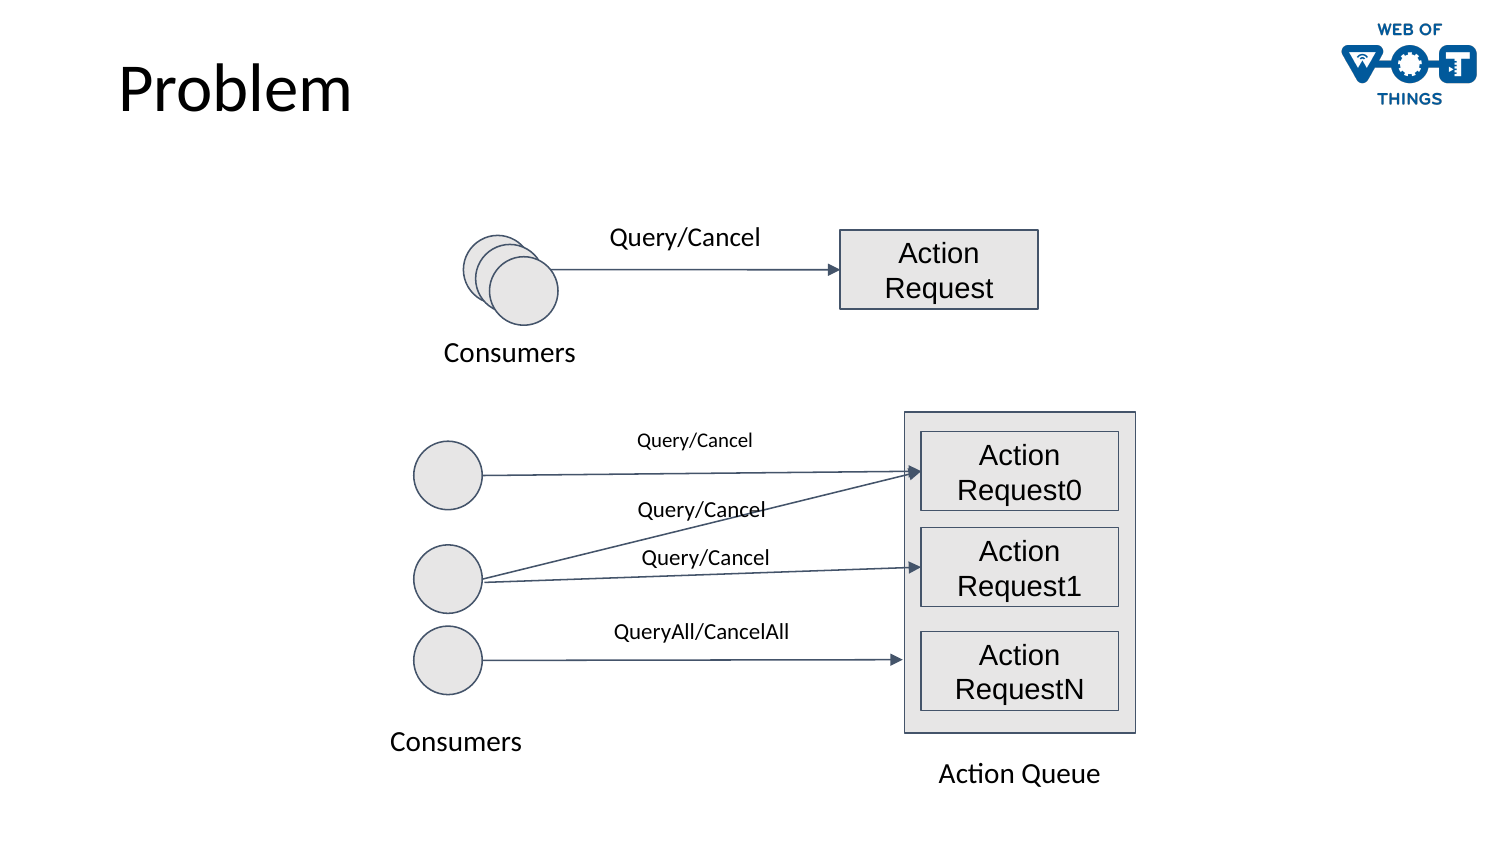

# Problem
Query/Cancel
Action Request
Consumers
Query/Cancel
Action Request0
Query/Cancel
Query/Cancel
Action Request1
QueryAll/CancelAll
Action RequestN
Consumers
Action Queue